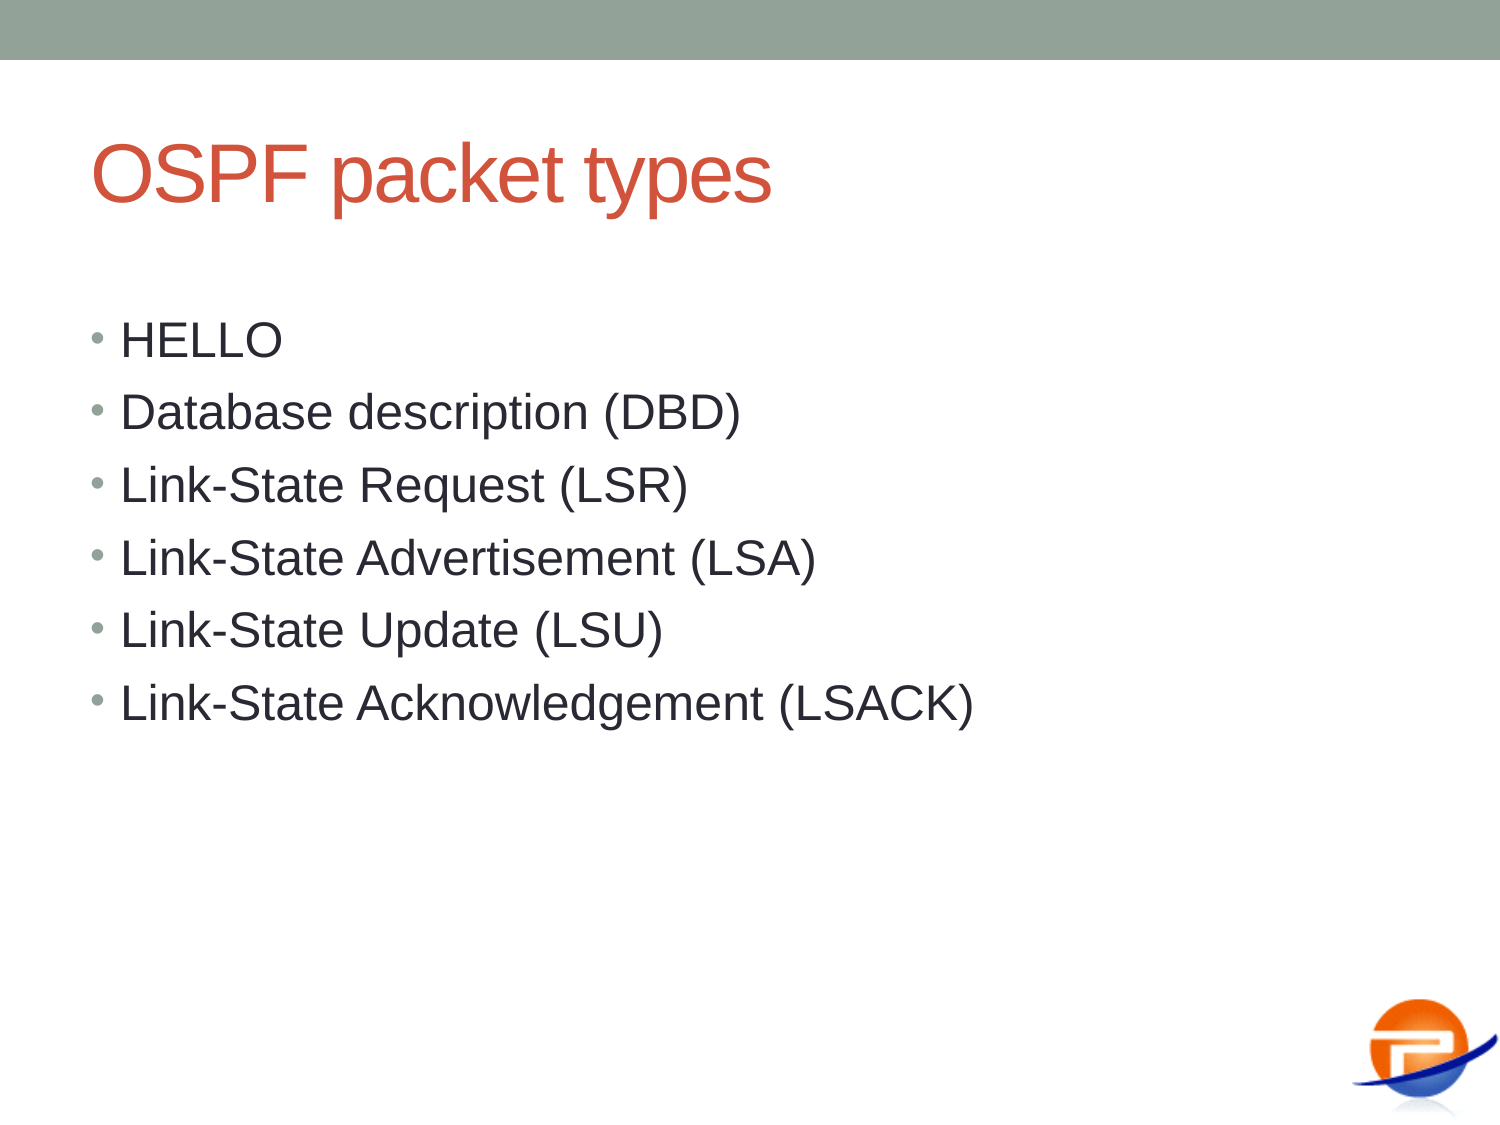

# OSPF packet types
HELLO
Database description (DBD)
Link-State Request (LSR)
Link-State Advertisement (LSA)
Link-State Update (LSU)
Link-State Acknowledgement (LSACK)